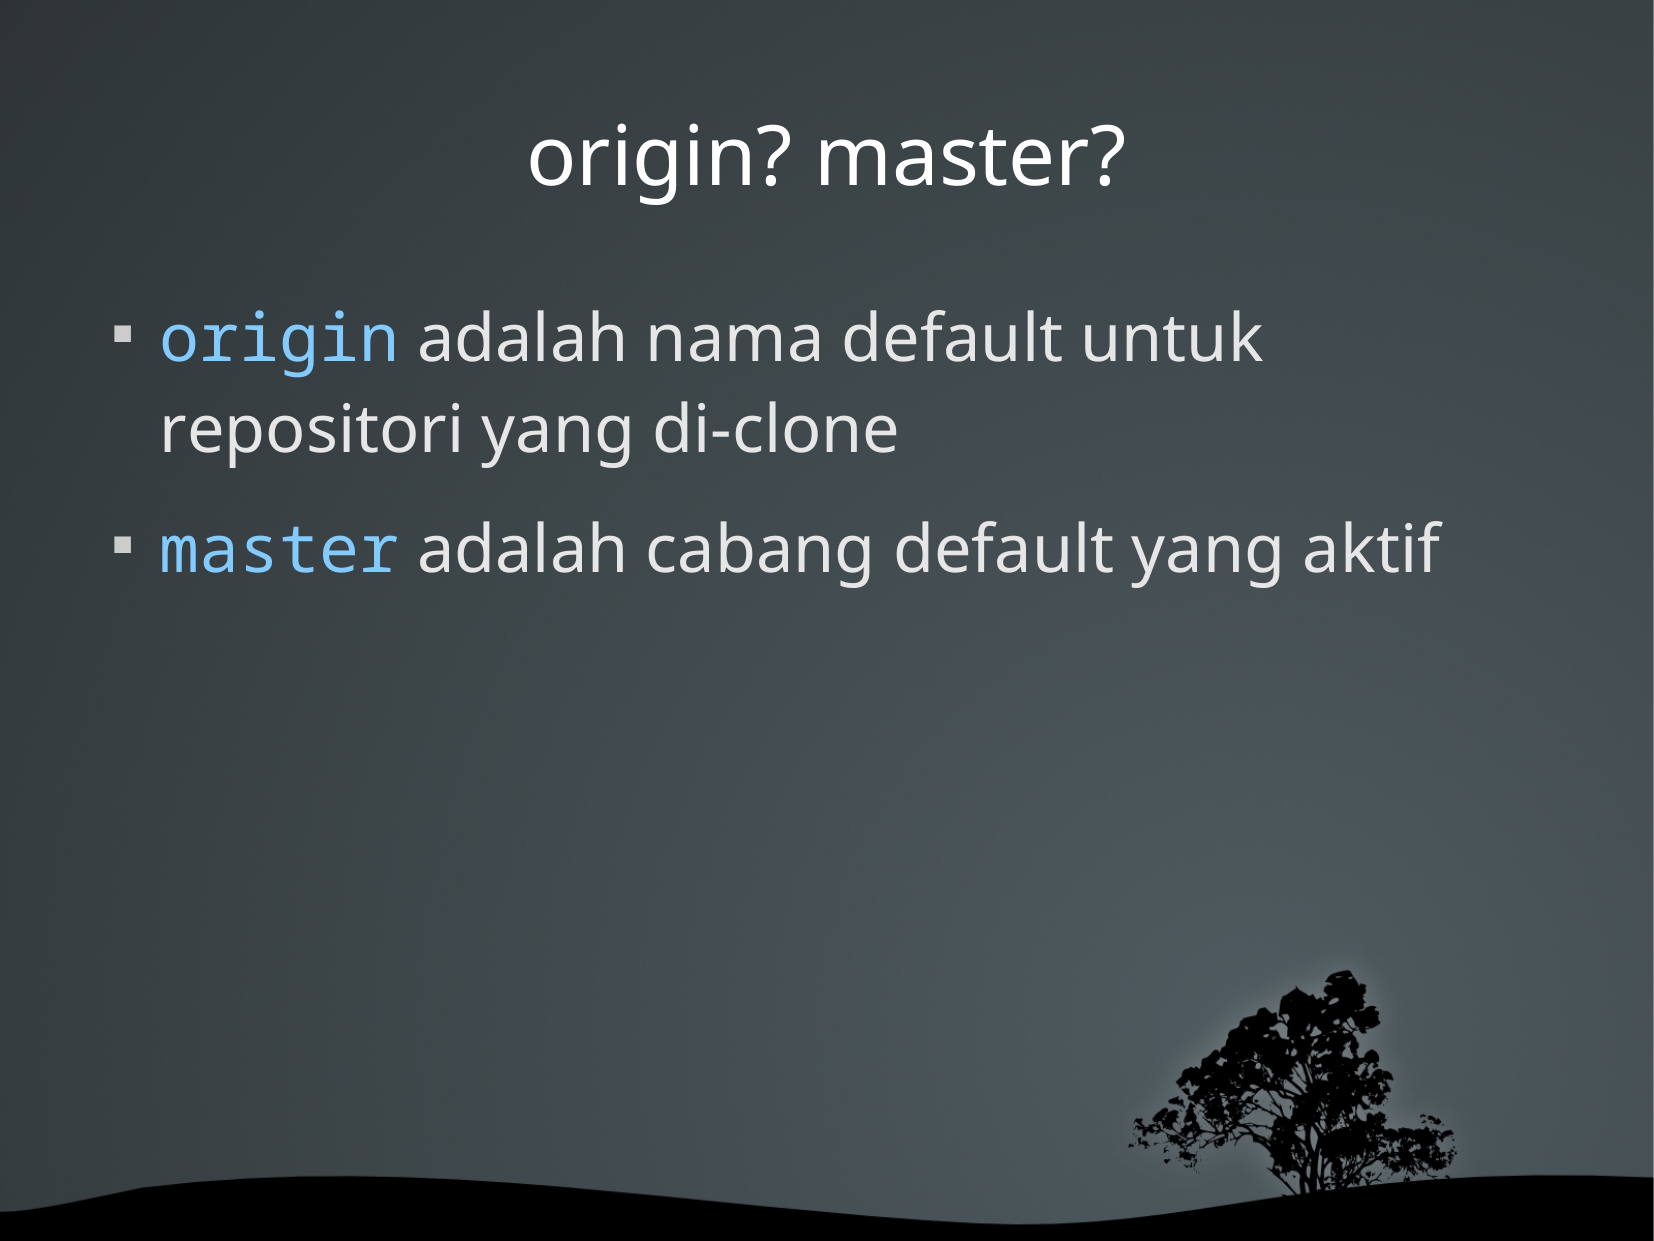

# origin? master?
origin adalah nama default untuk repositori yang di-clone
master adalah cabang default yang aktif